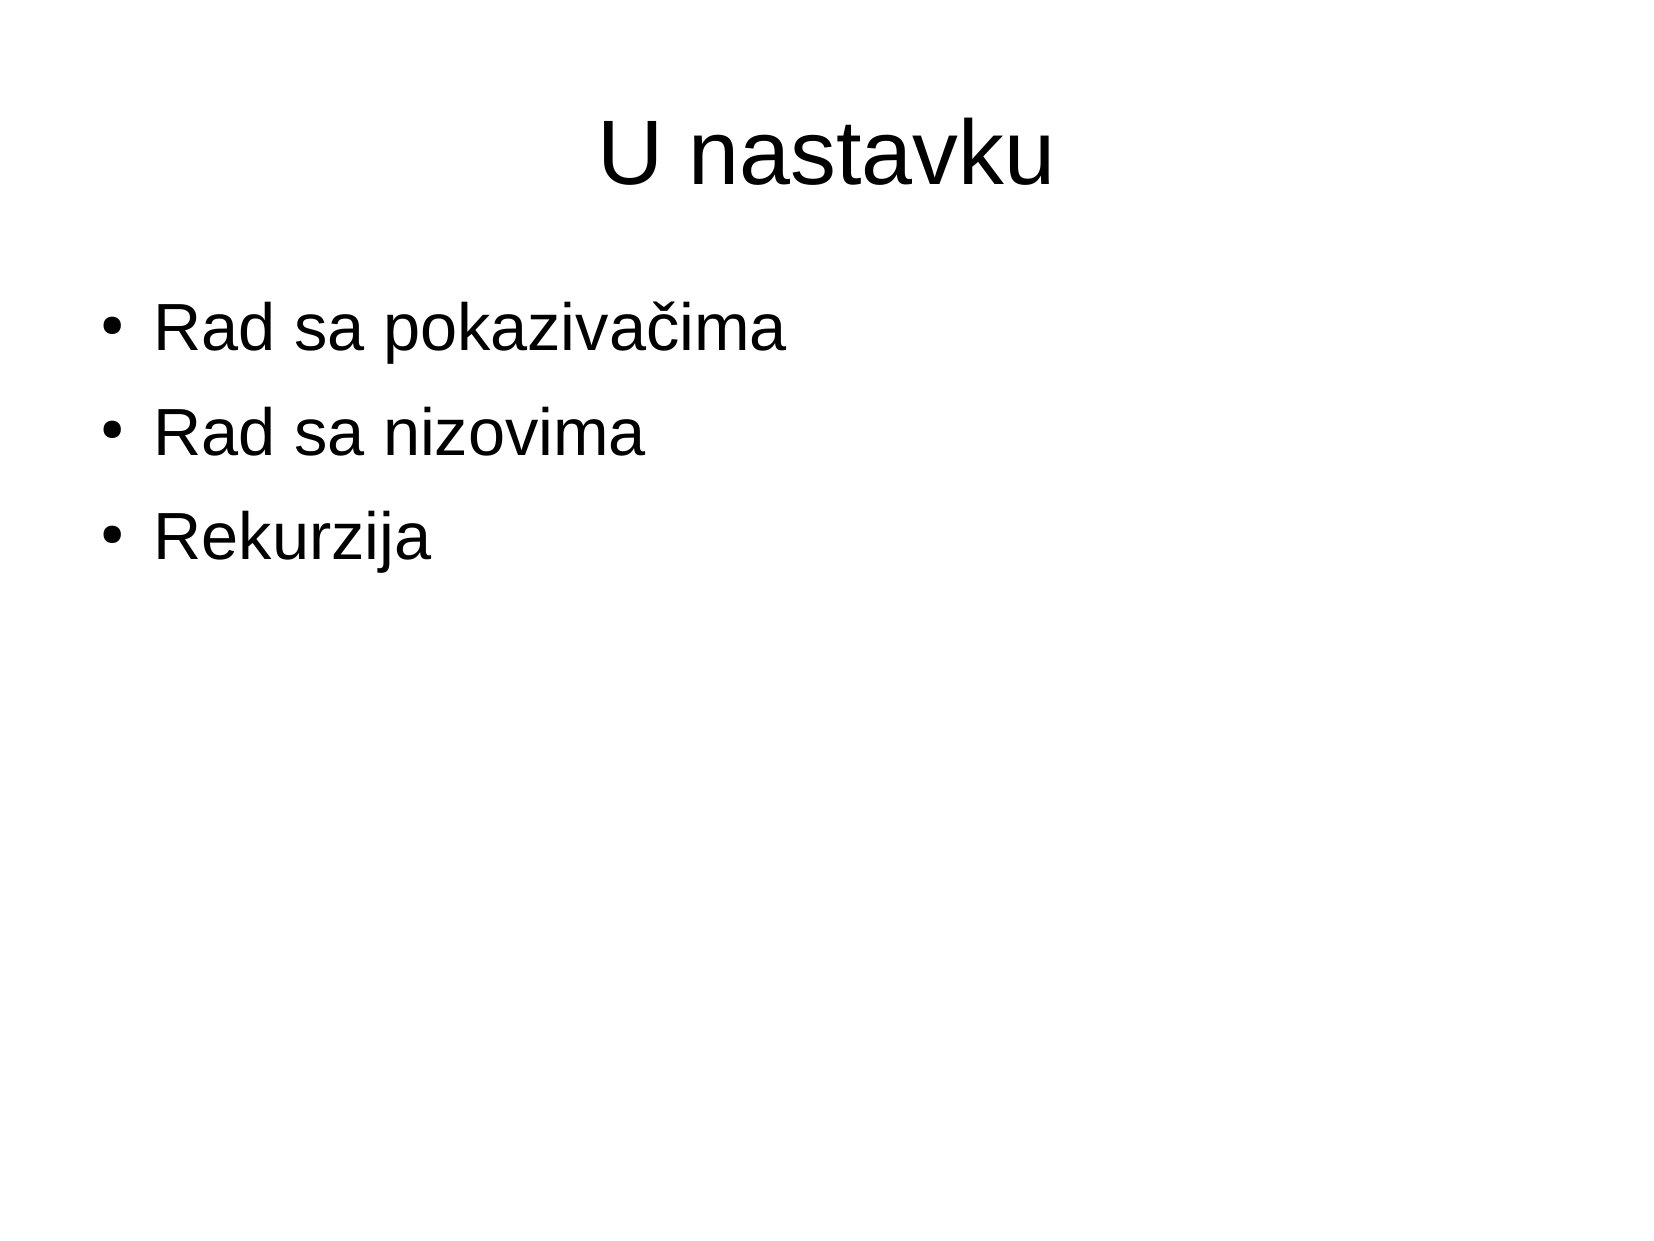

# U nastavku
Rad sa pokazivačima
Rad sa nizovima
Rekurzija